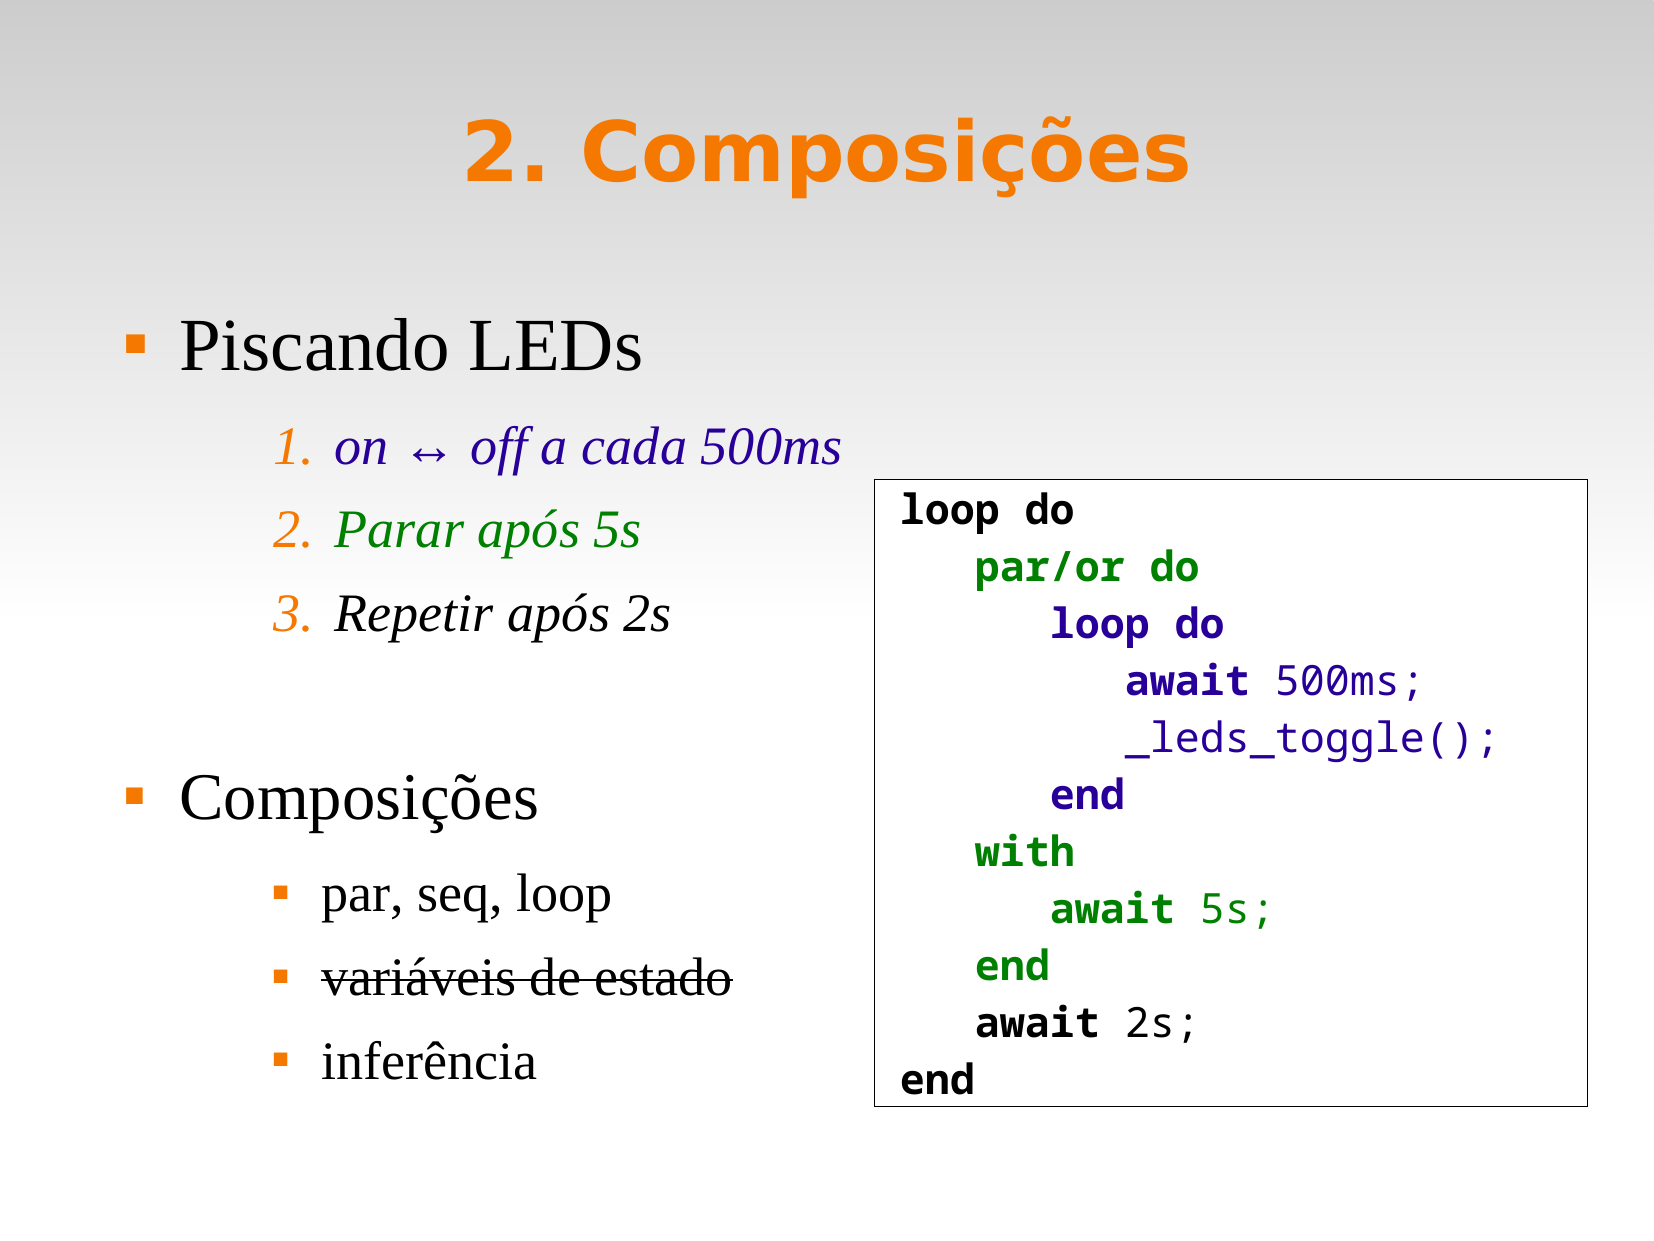

2. Composições
# Piscando LEDs
 on ↔ off a cada 500ms
 Parar após 5s
 Repetir após 2s
Composições
par, seq, loop
variáveis de estado
inferência
 par/or do
 loop do
 await 500ms;
 _leds_toggle();
 end
 with
 await 5s;
 end
 loop do
 par/or do
 loop do
 await 500ms;
 _leds_toggle();
 end
 with
 await 5s;
 end
 await 2s;
 end
 loop do
 await 500ms;
 _leds_toggle();
 end